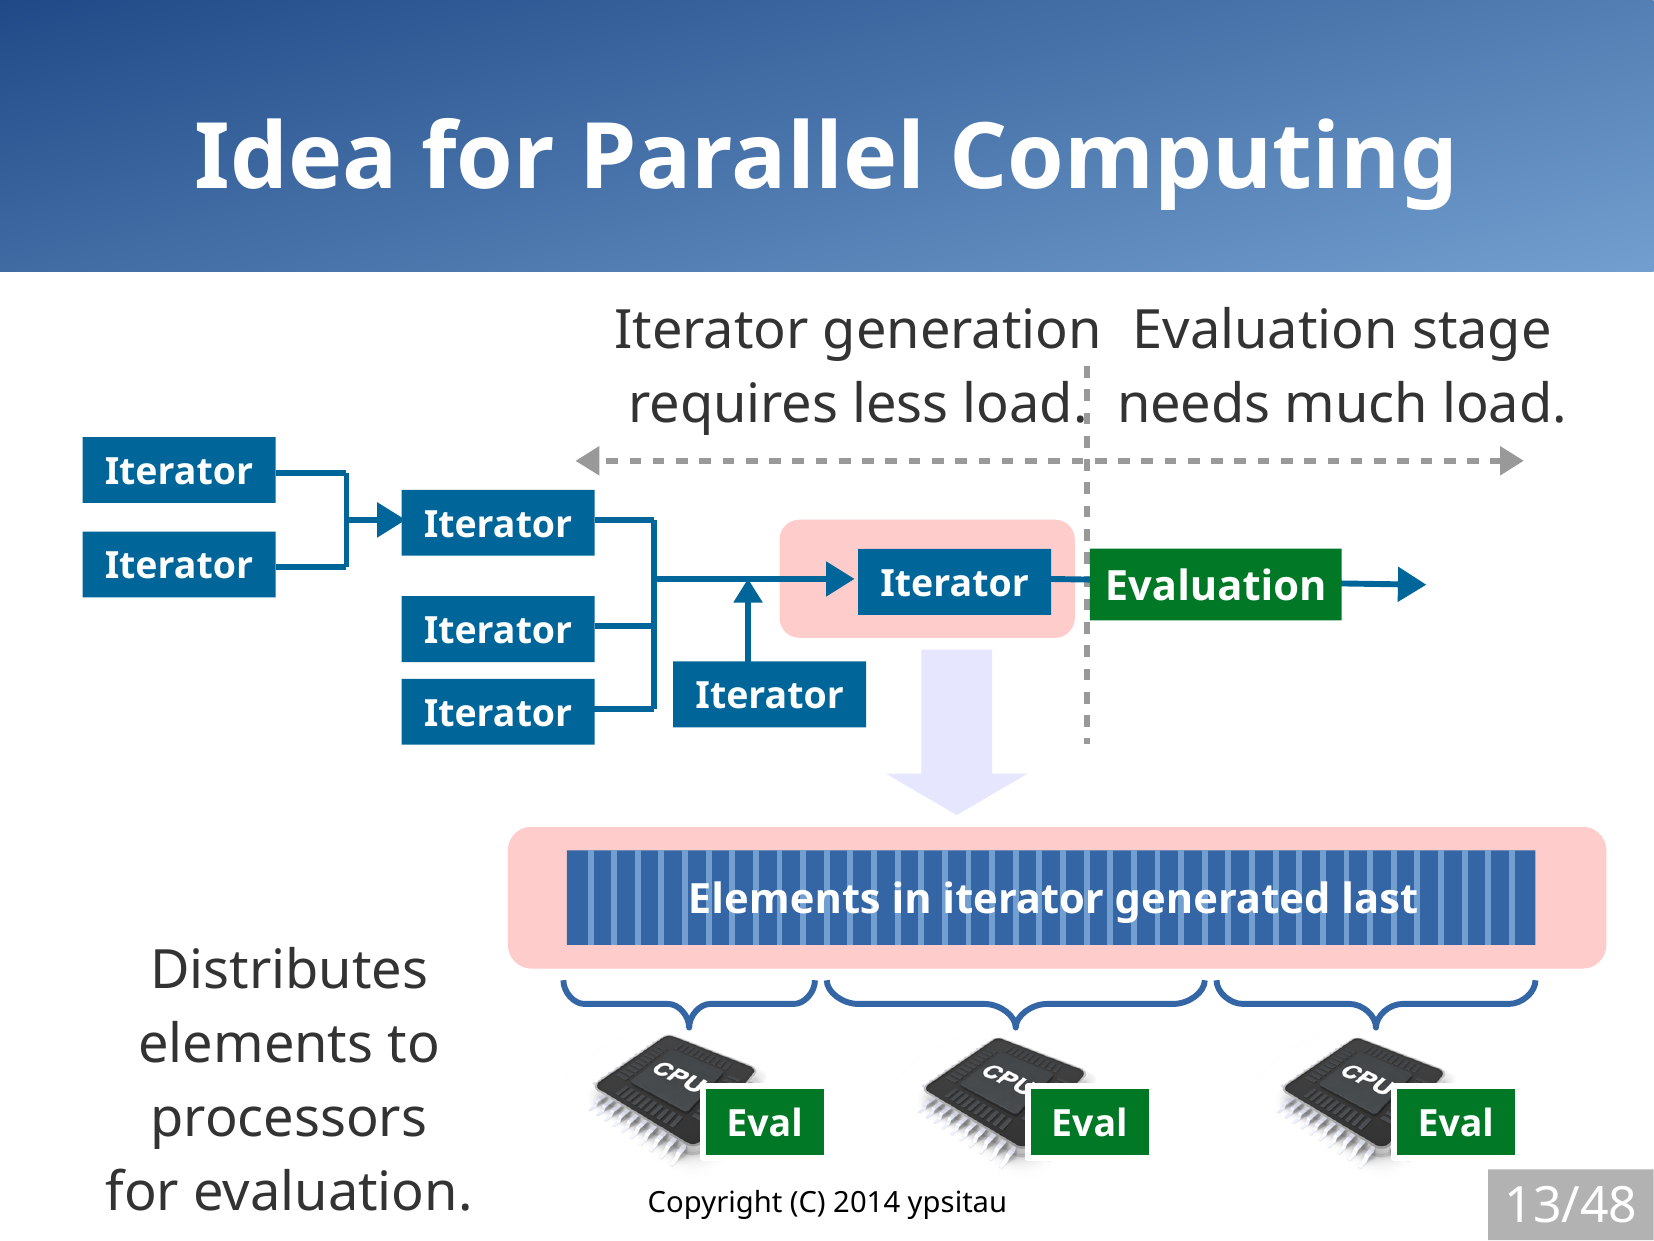

# Idea for Parallel Computing
Iterator generation
requires less load.
Evaluation stage
needs much load.
Iterator
Iterator
Iterator
Evaluation
Iterator
Iterator
Iterator
Iterator
Elements in iterator generated last
Distributes elements to processors
for evaluation.
Eval
Eval
Eval
13
Copyright (C) 2014 ypsitau